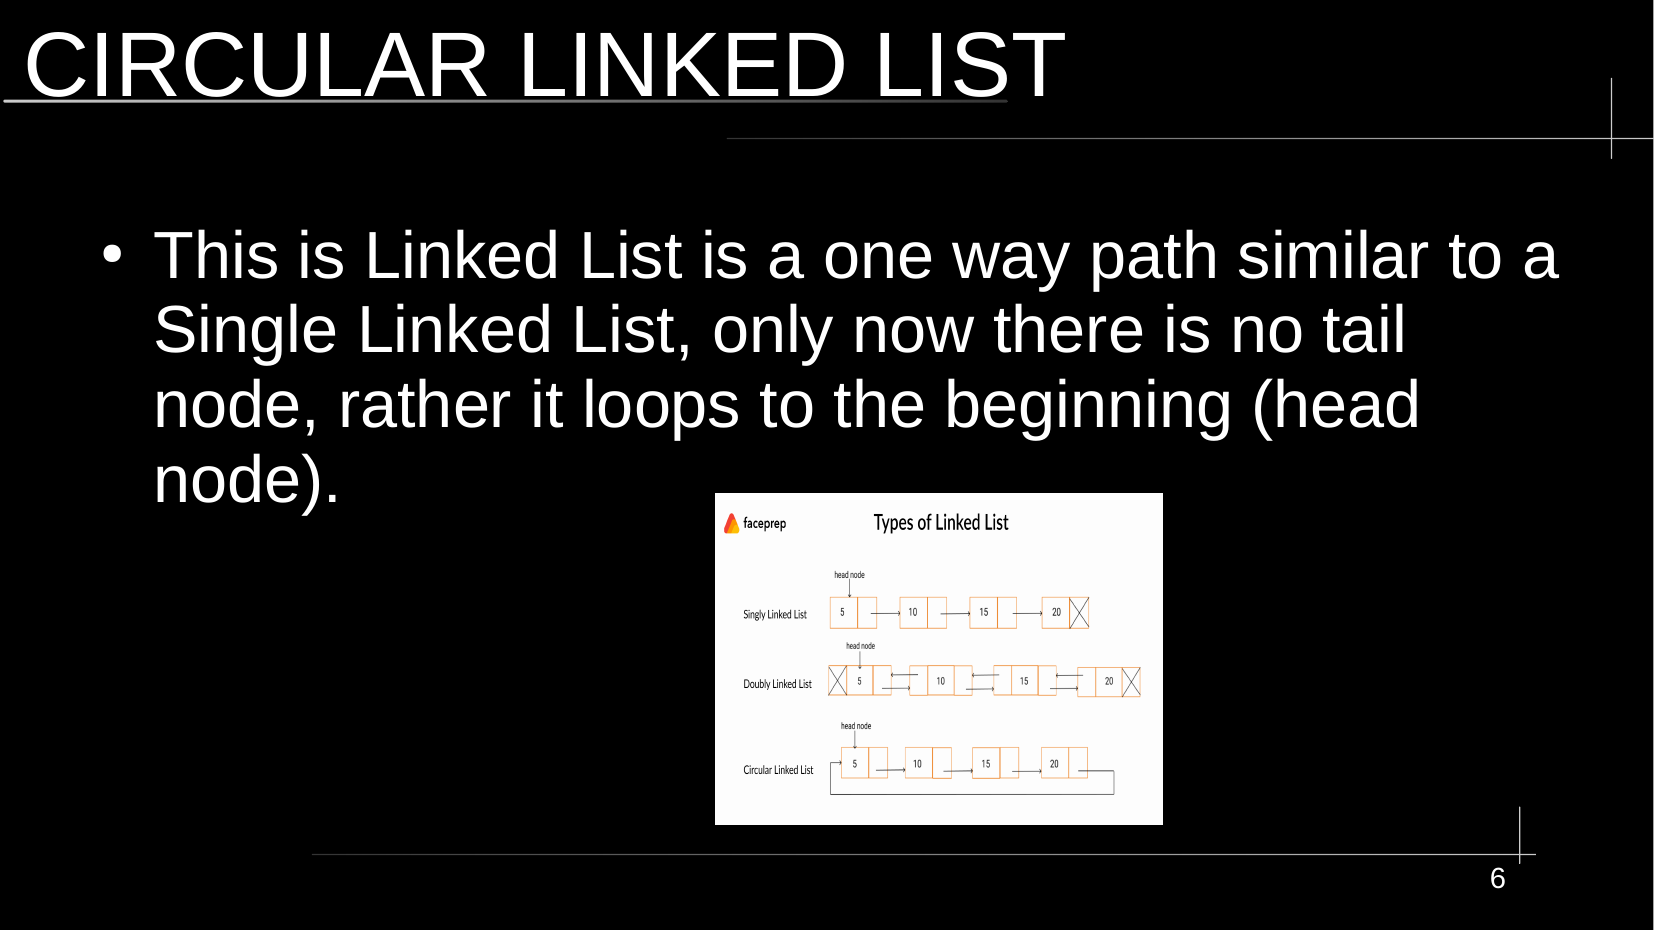

# CIRCULAR LINKED LIST
This is Linked List is a one way path similar to a Single Linked List, only now there is no tail node, rather it loops to the beginning (head node).
6